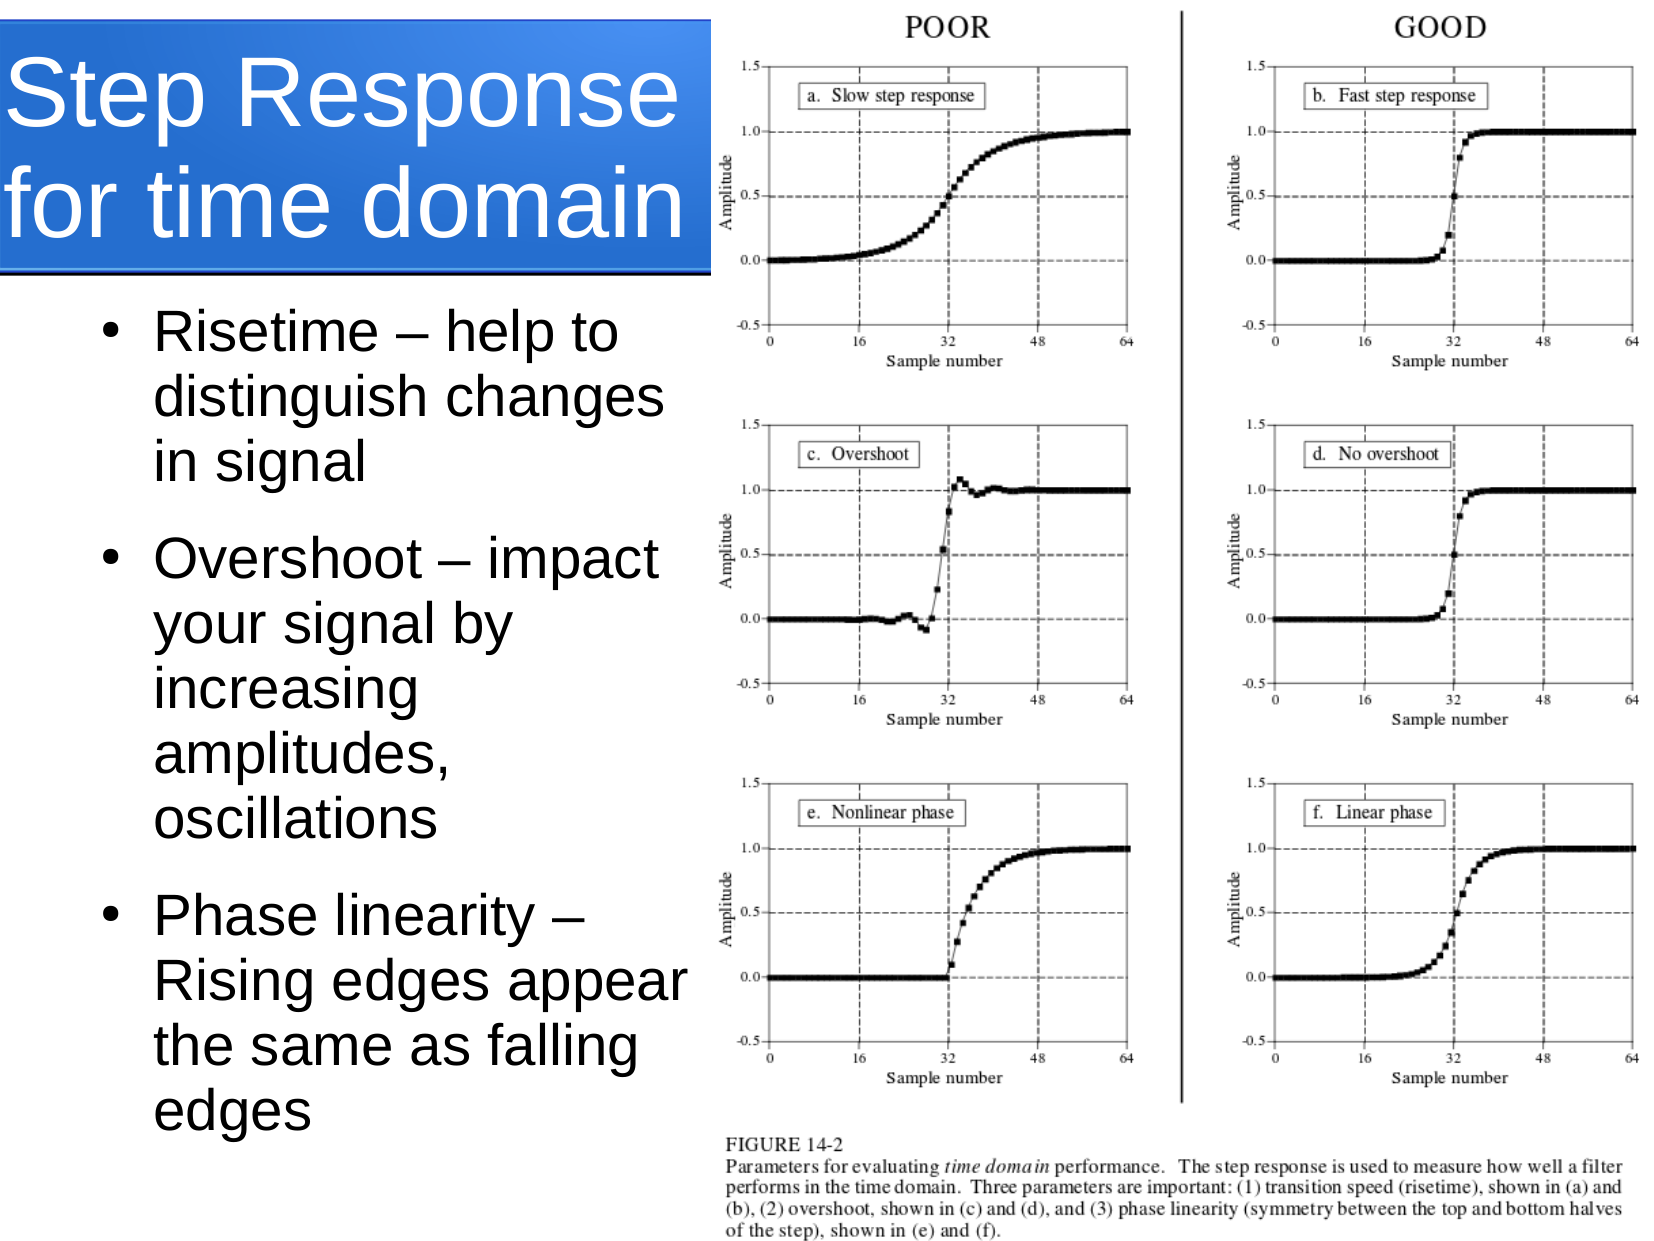

# Step Response for time domain
Risetime – help to distinguish changes in signal
Overshoot – impact your signal by increasing amplitudes, oscillations
Phase linearity – Rising edges appear the same as falling edges